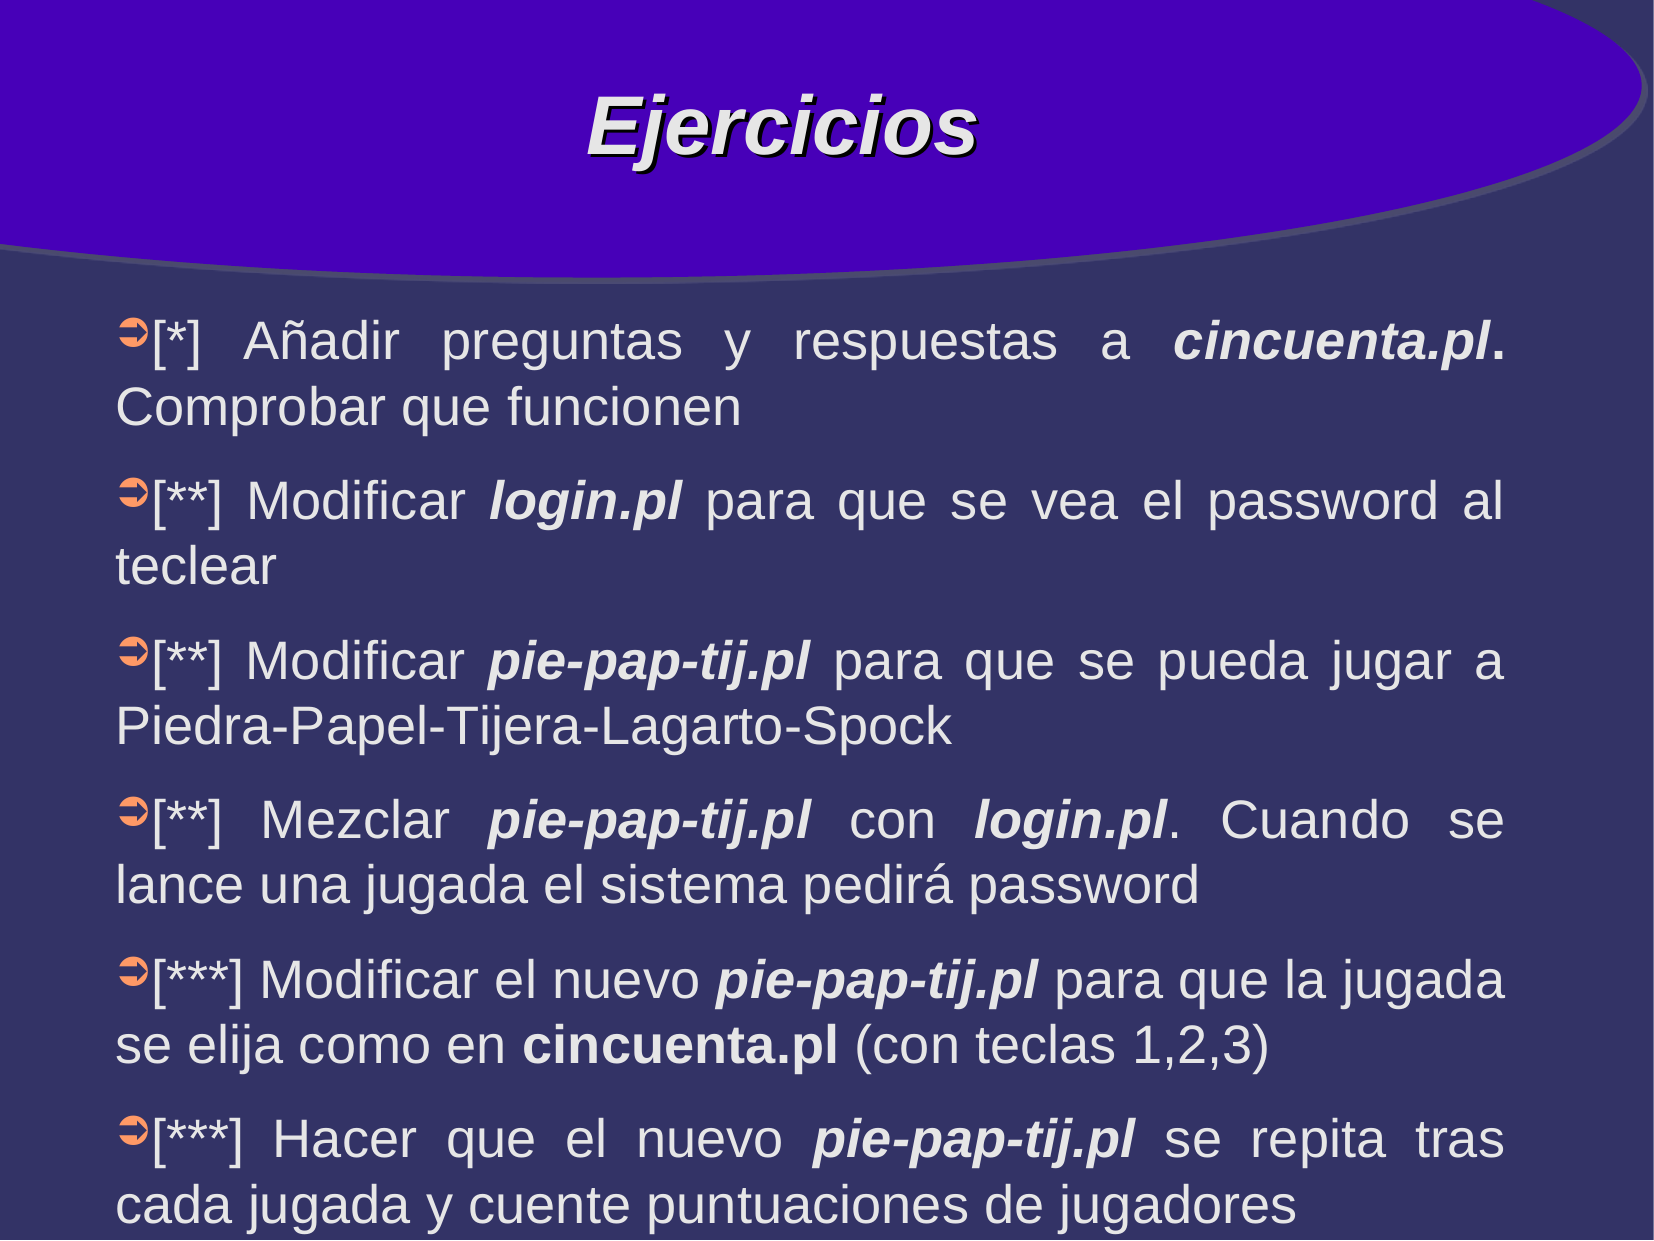

# Ejercicios
[*] Añadir preguntas y respuestas a cincuenta.pl. Comprobar que funcionen
[**] Modificar login.pl para que se vea el password al teclear
[**] Modificar pie-pap-tij.pl para que se pueda jugar a Piedra-Papel-Tijera-Lagarto-Spock
[**] Mezclar pie-pap-tij.pl con login.pl. Cuando se lance una jugada el sistema pedirá password
[***] Modificar el nuevo pie-pap-tij.pl para que la jugada se elija como en cincuenta.pl (con teclas 1,2,3)
[***] Hacer que el nuevo pie-pap-tij.pl se repita tras cada jugada y cuente puntuaciones de jugadores